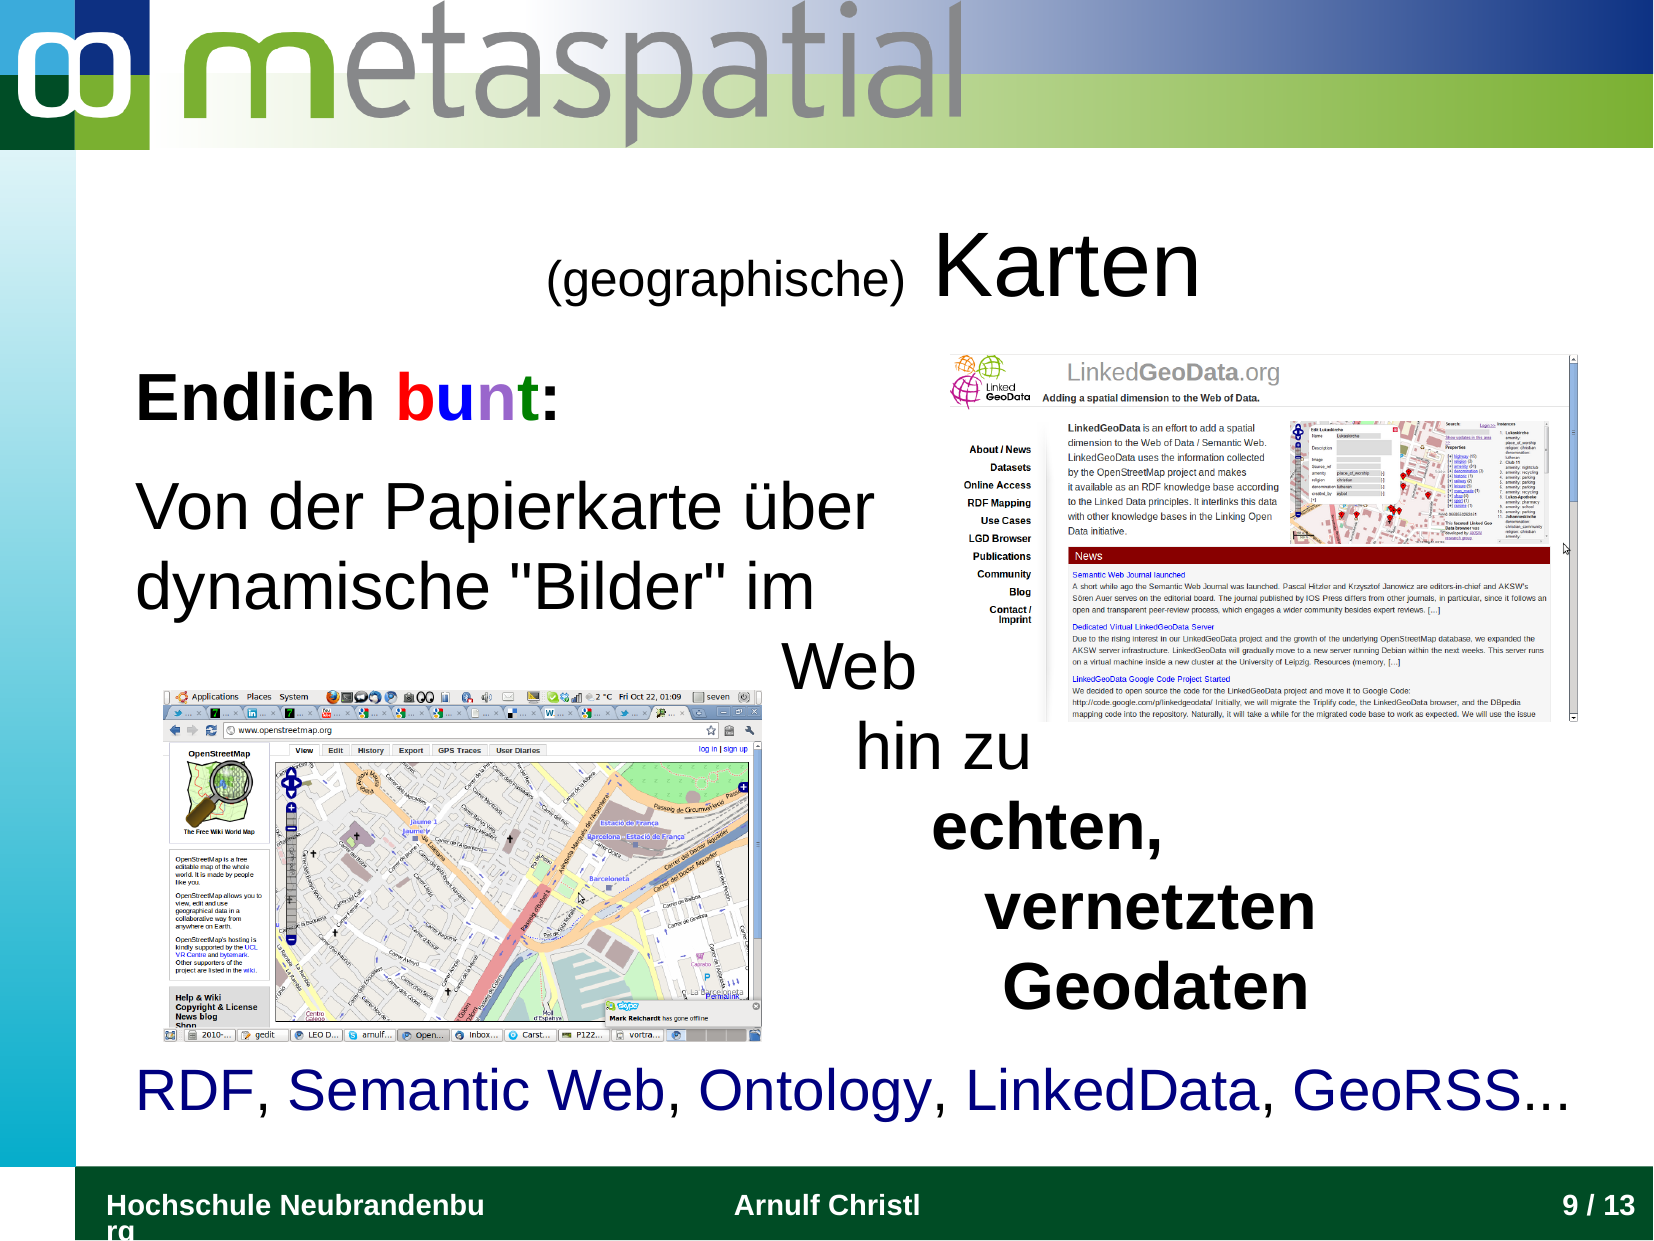

# (geographische) Karten
Endlich bunt:
Von der Papierkarte über
dynamische "Bilder" im
 Web
 hin zu
 echten,
 vernetzten
 Geodaten
RDF, Semantic Web, Ontology, LinkedData, GeoRSS...
Hochschule Neubrandenburg
Arnulf Christl
9